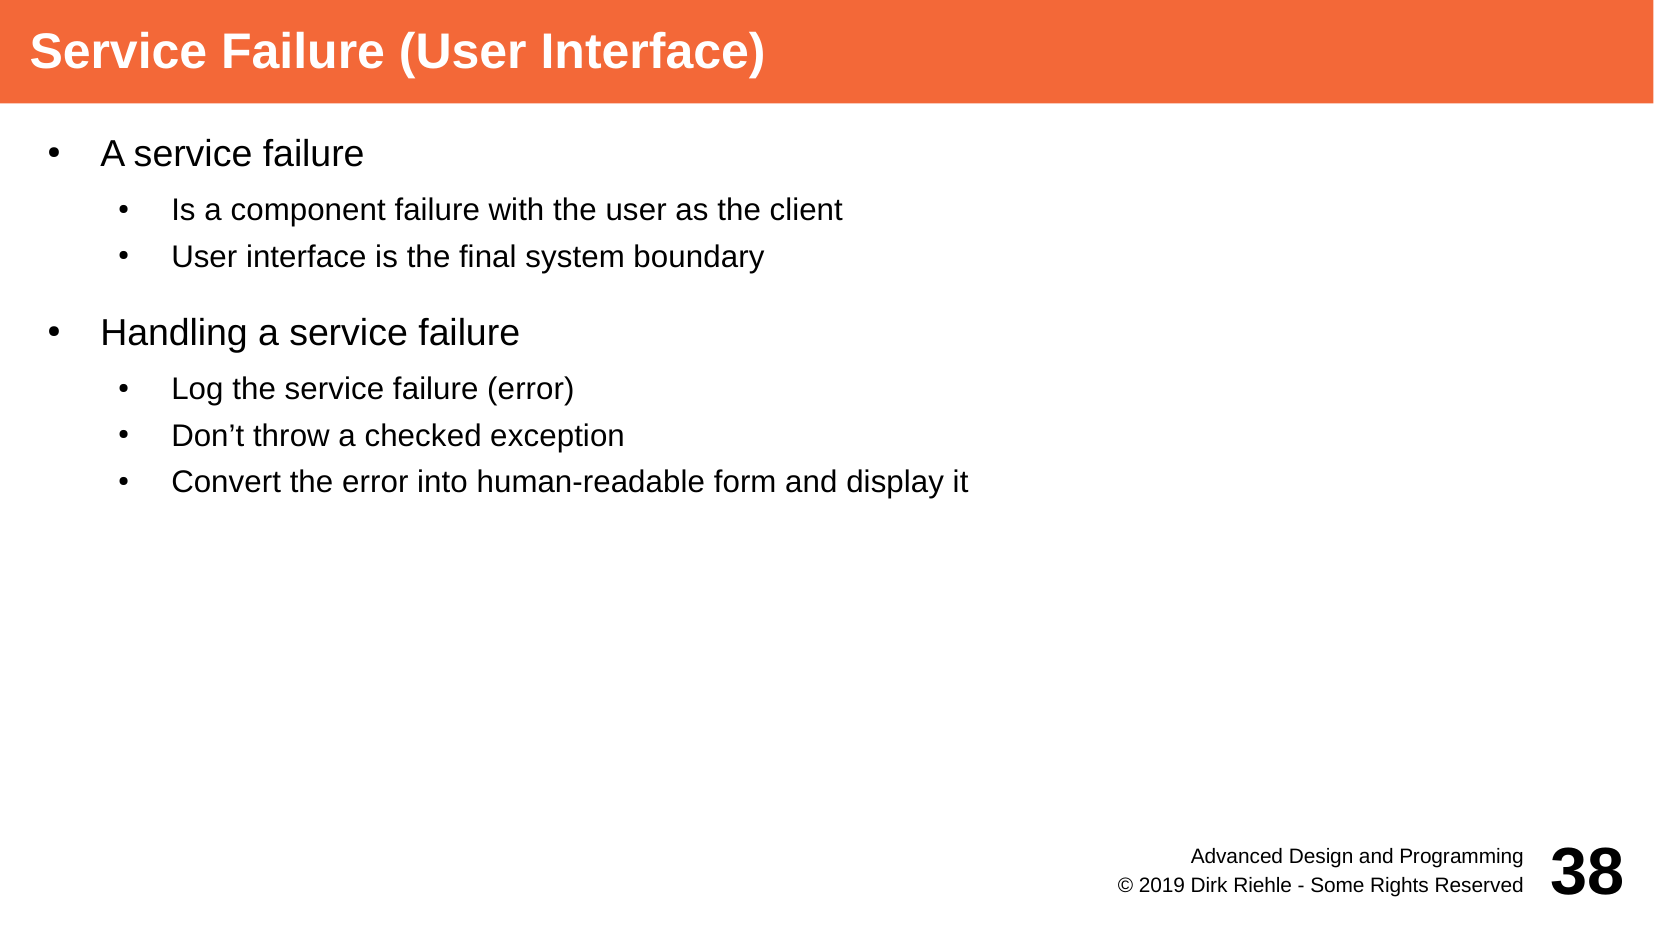

# Service Failure (User Interface)
A service failure
Is a component failure with the user as the client
User interface is the final system boundary
Handling a service failure
Log the service failure (error)
Don’t throw a checked exception
Convert the error into human-readable form and display it
Advanced Design and Programming
38
© 2019 Dirk Riehle - Some Rights Reserved